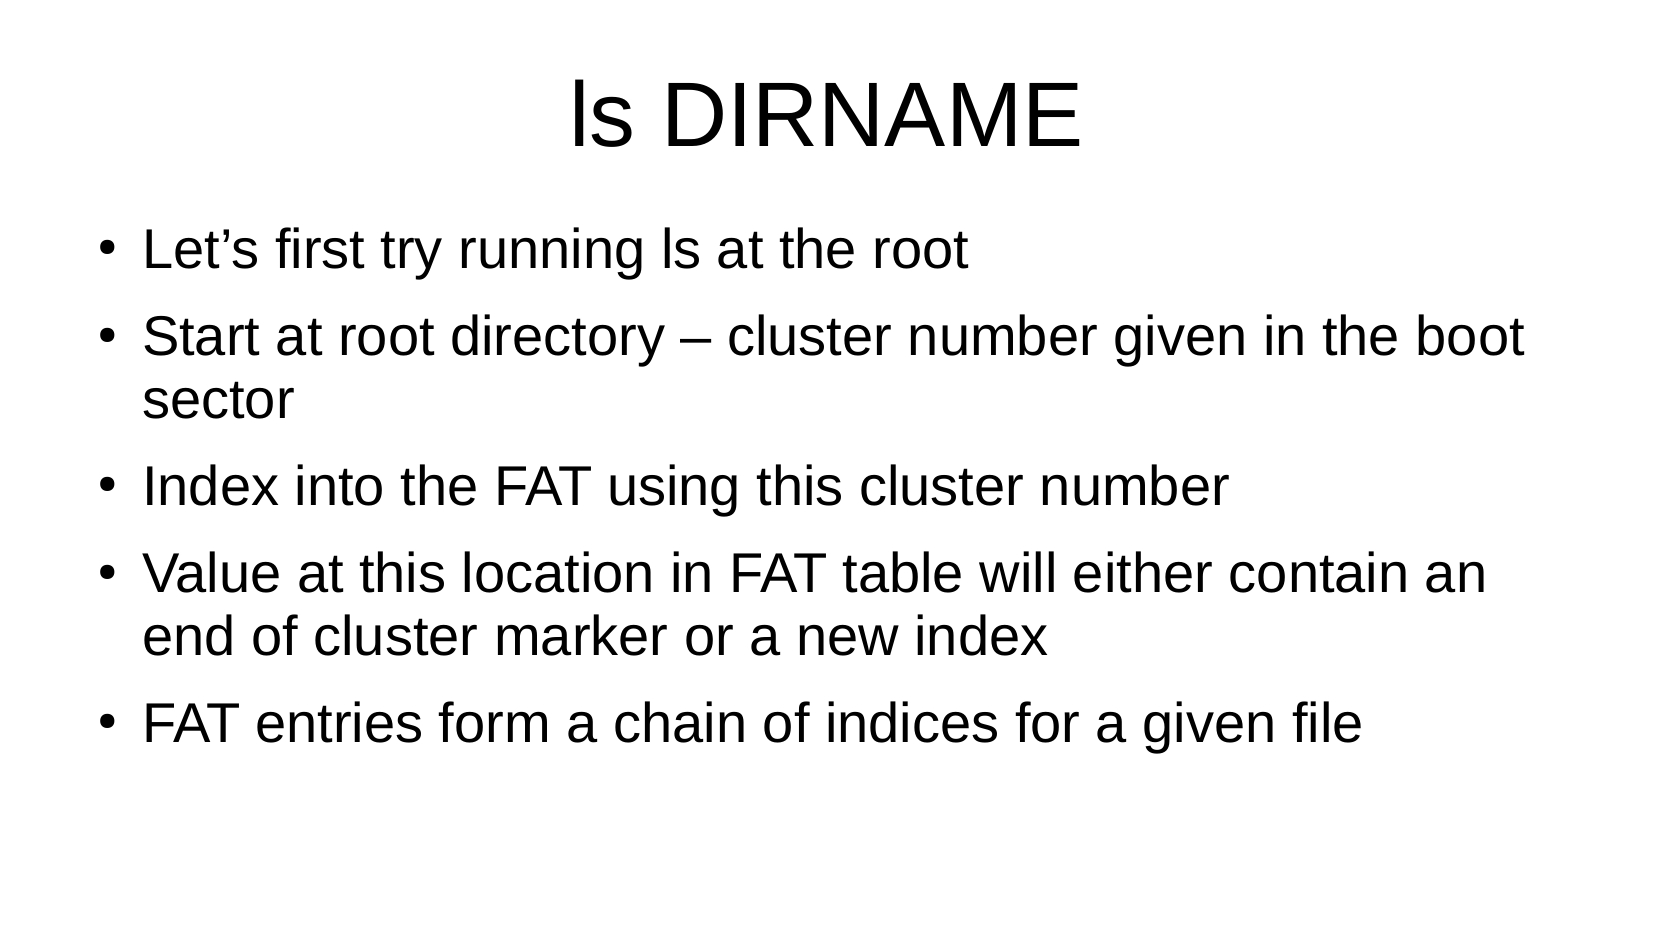

# ls DIRNAME
Let’s first try running ls at the root
Start at root directory – cluster number given in the boot sector
Index into the FAT using this cluster number
Value at this location in FAT table will either contain an end of cluster marker or a new index
FAT entries form a chain of indices for a given file